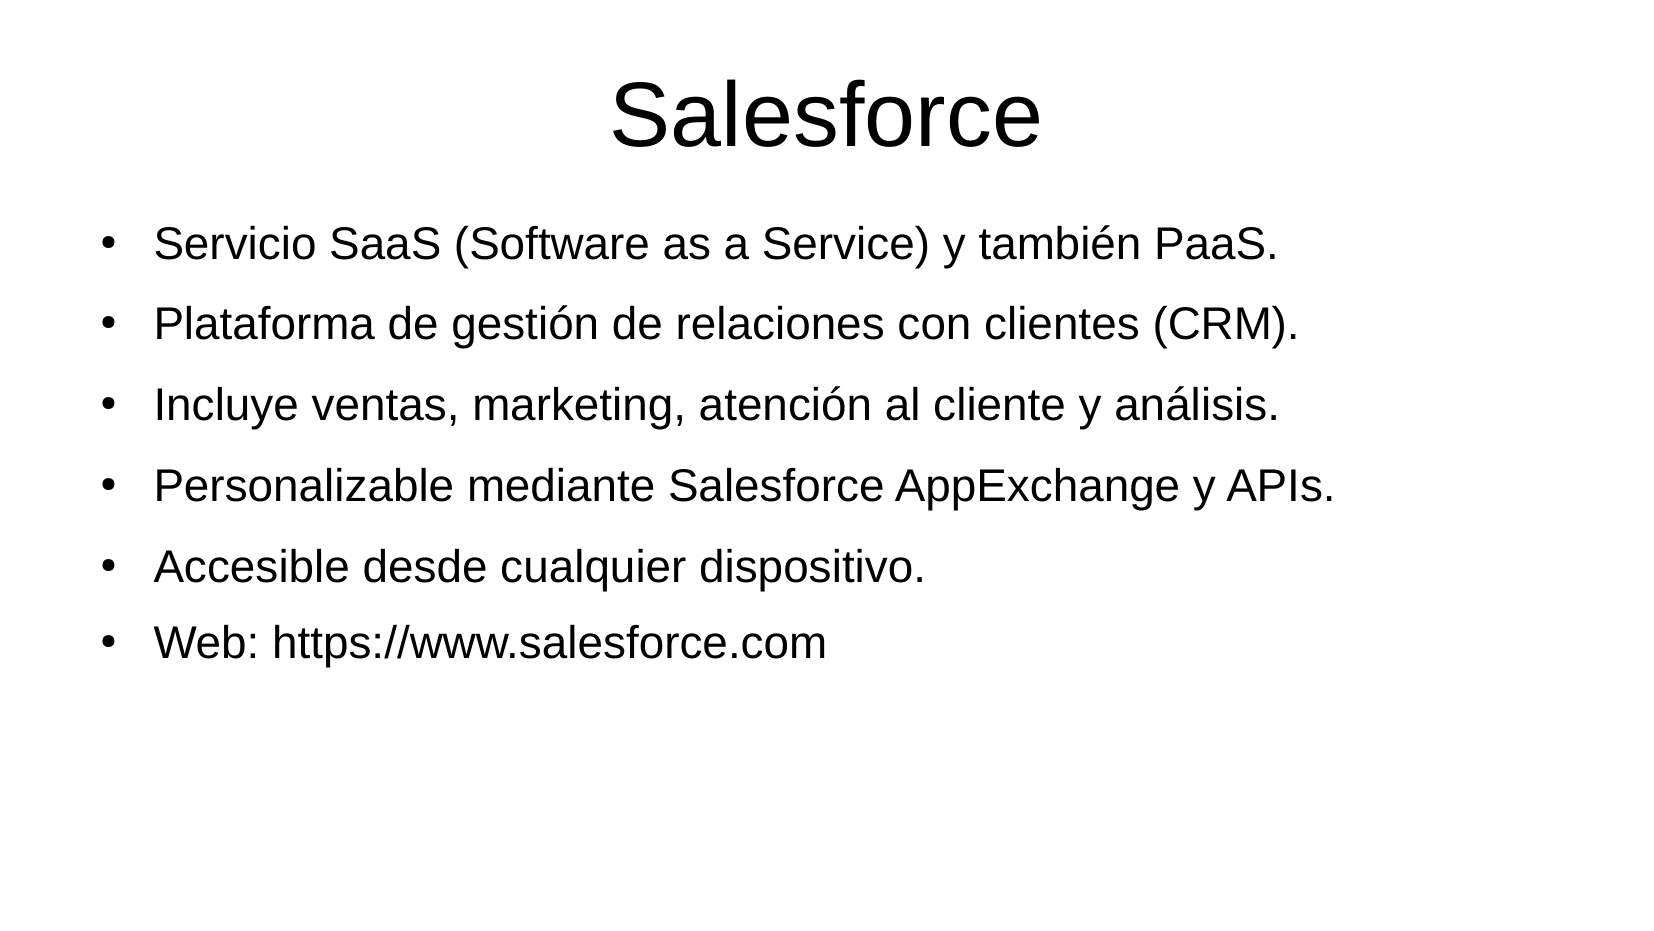

# Salesforce
Servicio SaaS (Software as a Service) y también PaaS.
Plataforma de gestión de relaciones con clientes (CRM).
Incluye ventas, marketing, atención al cliente y análisis.
Personalizable mediante Salesforce AppExchange y APIs.
Accesible desde cualquier dispositivo.
Web: https://www.salesforce.com